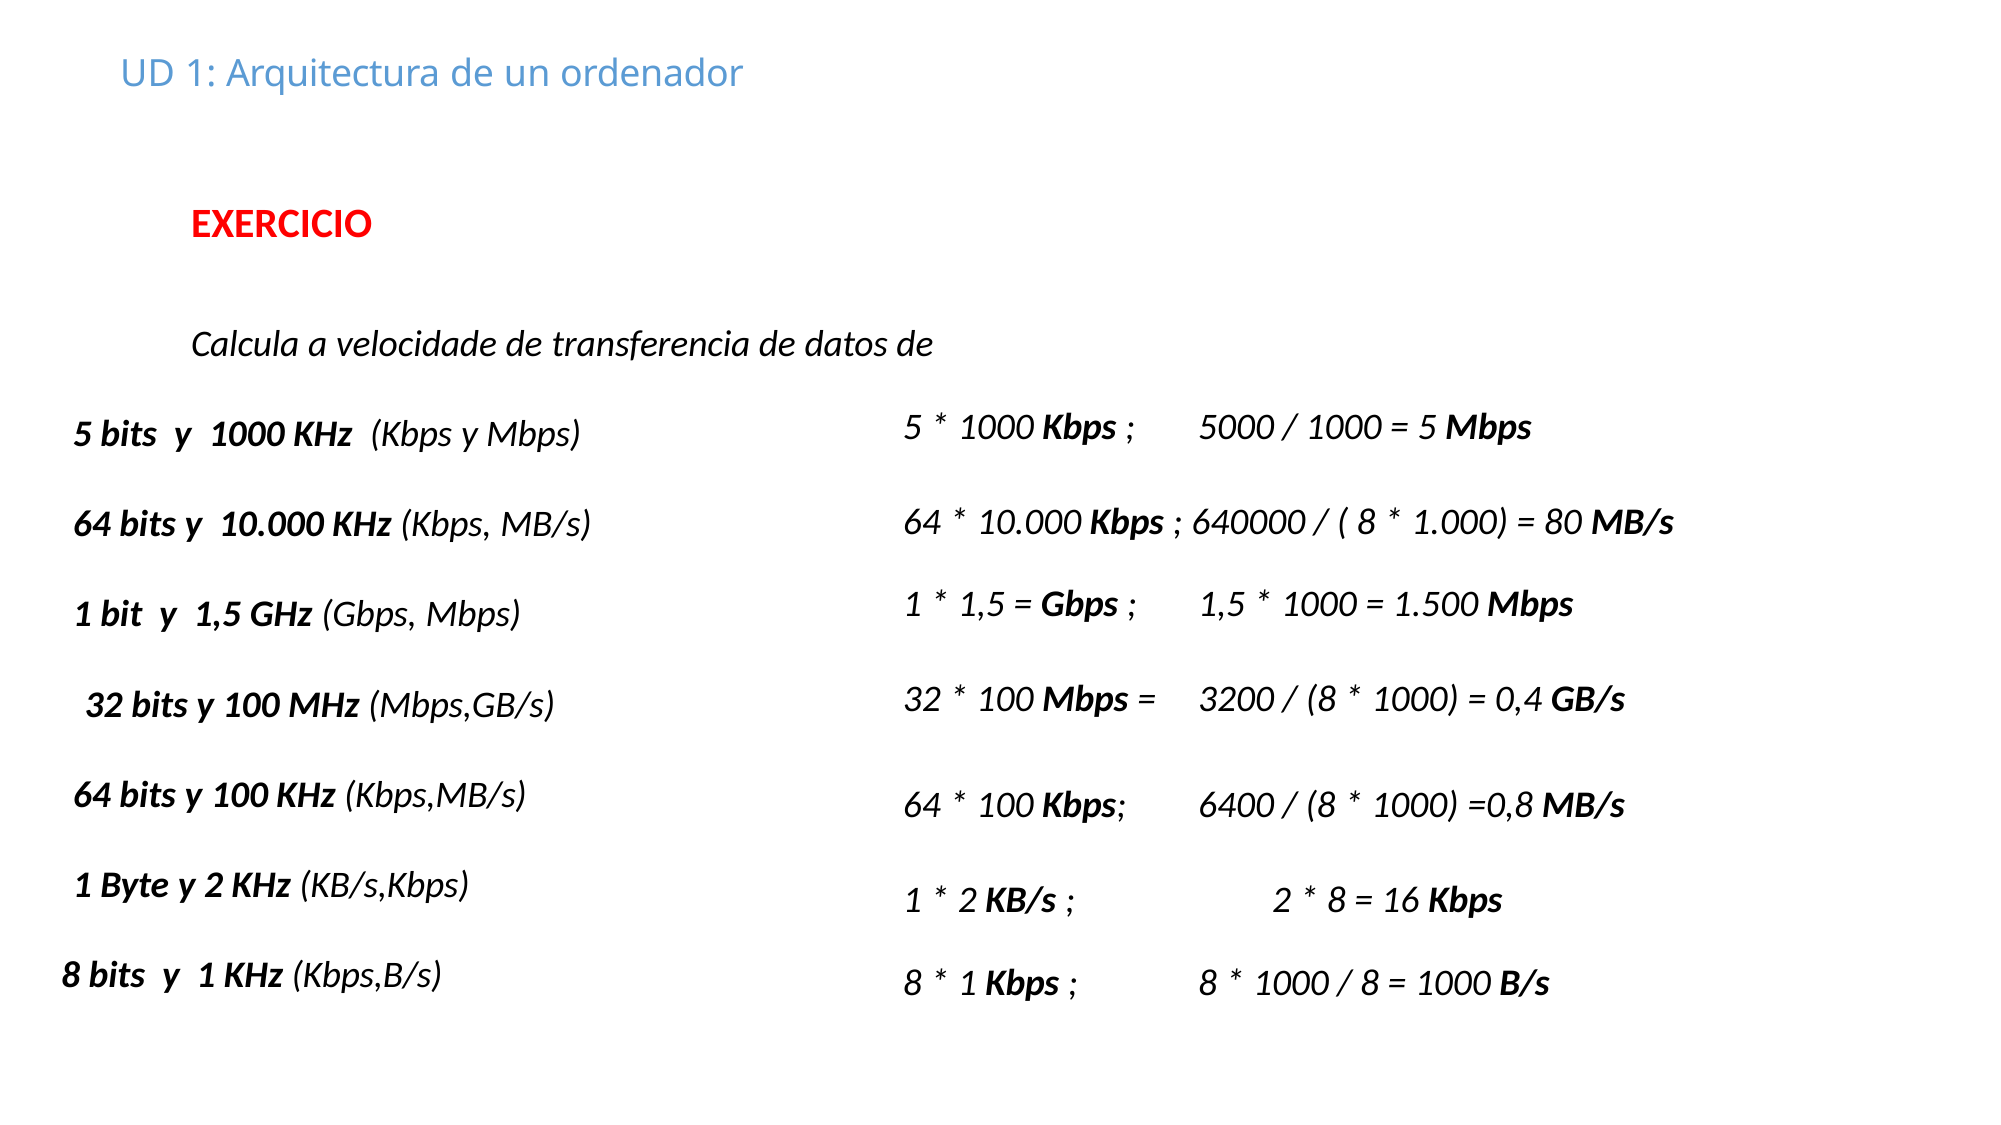

UD 1: Arquitectura de un ordenador
# EXERCICIO
Calcula a velocidade de transferencia de datos de
5 * 1000 Kbps ; 	5000 / 1000 = 5 Mbps
5 bits y 1000 KHz (Kbps y Mbps)
64 * 10.000 Kbps ; 640000 / ( 8 * 1.000) = 80 MB/s
64 bits y 10.000 KHz (Kbps, MB/s)
1 * 1,5 = Gbps ; 	1,5 * 1000 = 1.500 Mbps
1 bit y 1,5 GHz (Gbps, Mbps)
32 * 100 Mbps = 	3200 / (8 * 1000) = 0,4 GB/s
32 bits y 100 MHz (Mbps,GB/s)
64 bits y 100 KHz (Kbps,MB/s)
64 * 100 Kbps; 	6400 / (8 * 1000) =0,8 MB/s
1 Byte y 2 KHz (KB/s,Kbps)
1 * 2 KB/s ;	 		2 * 8 = 16 Kbps
8 bits y 1 KHz (Kbps,B/s)
8 * 1 Kbps ; 		8 * 1000 / 8 = 1000 B/s